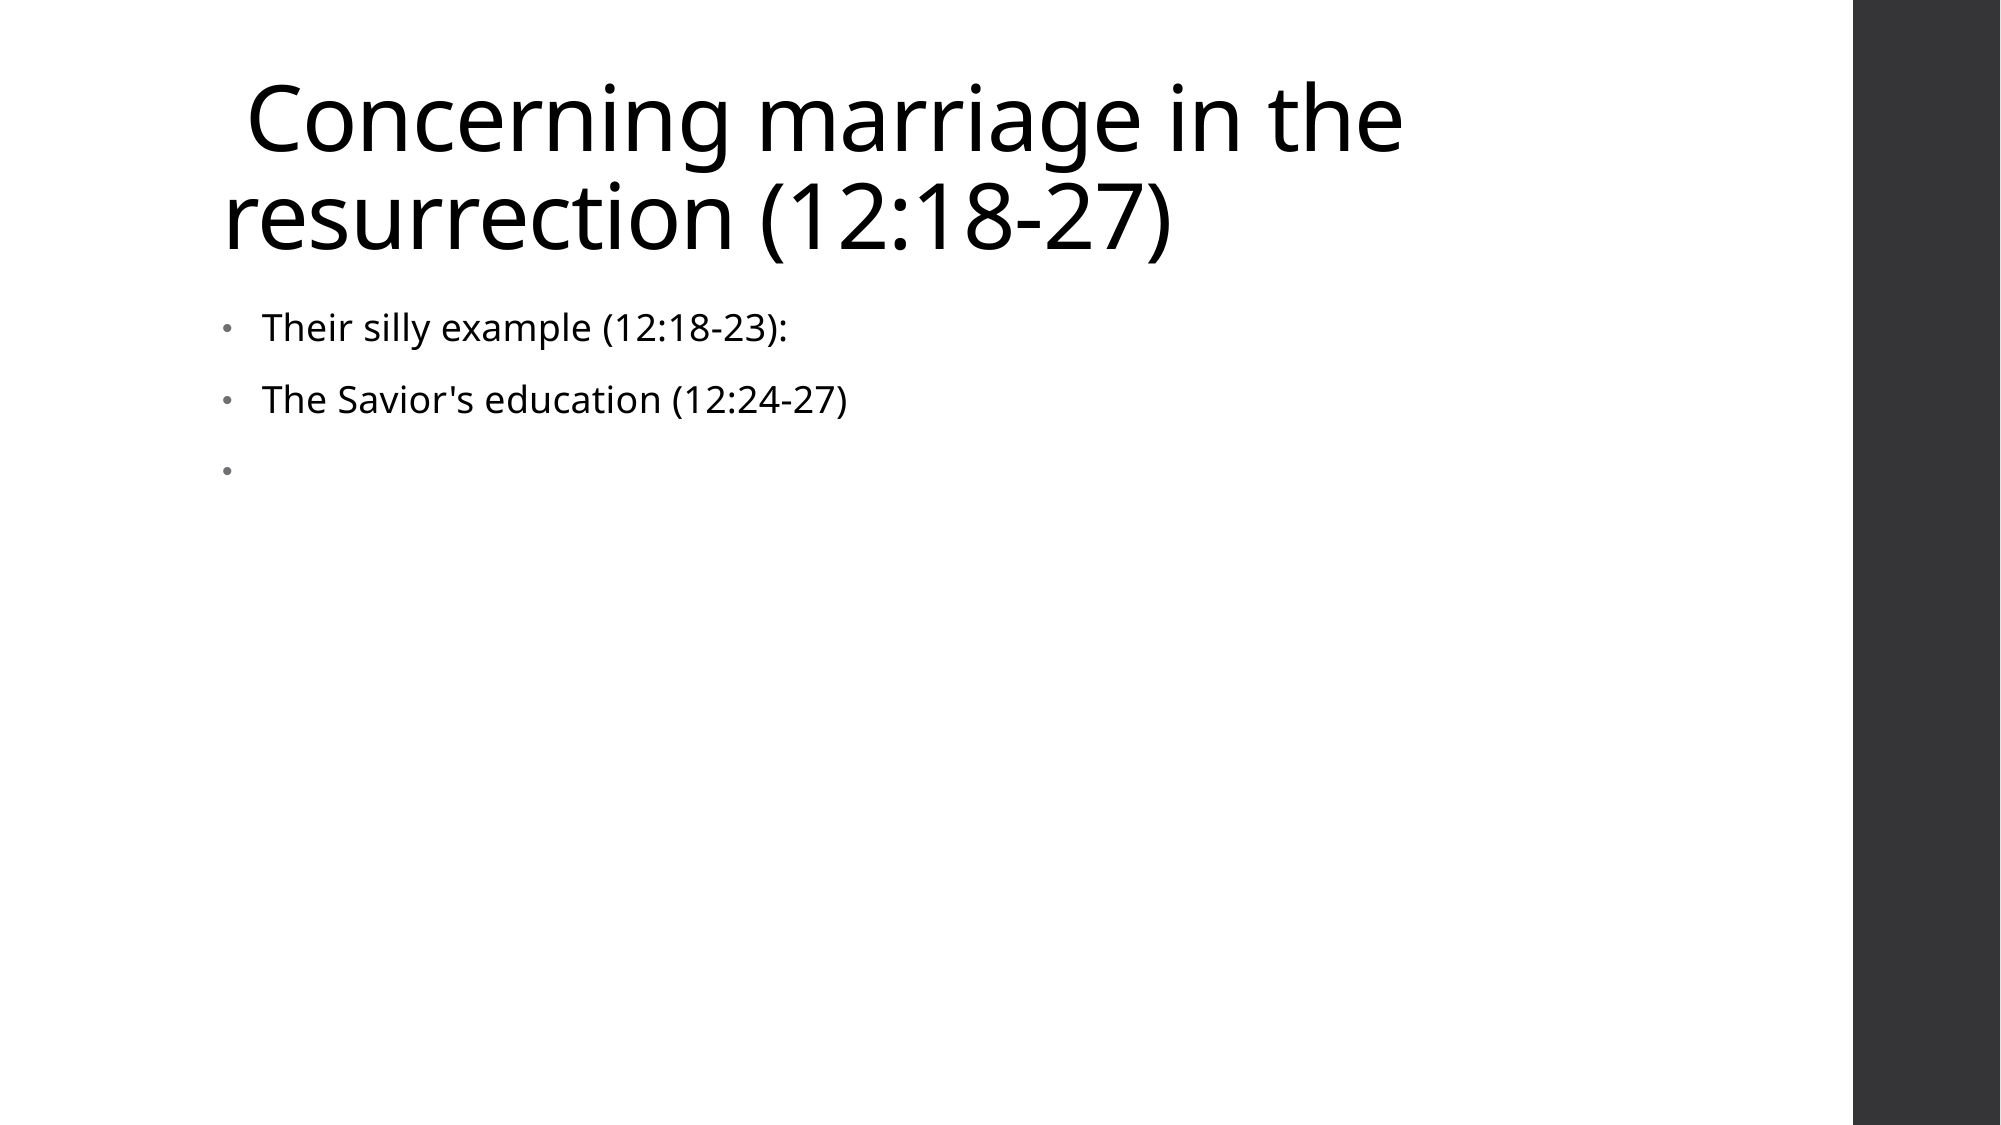

# Concerning marriage in the resurrection (12:18-27)
 Their silly example (12:18-23):
 The Savior's education (12:24-27)